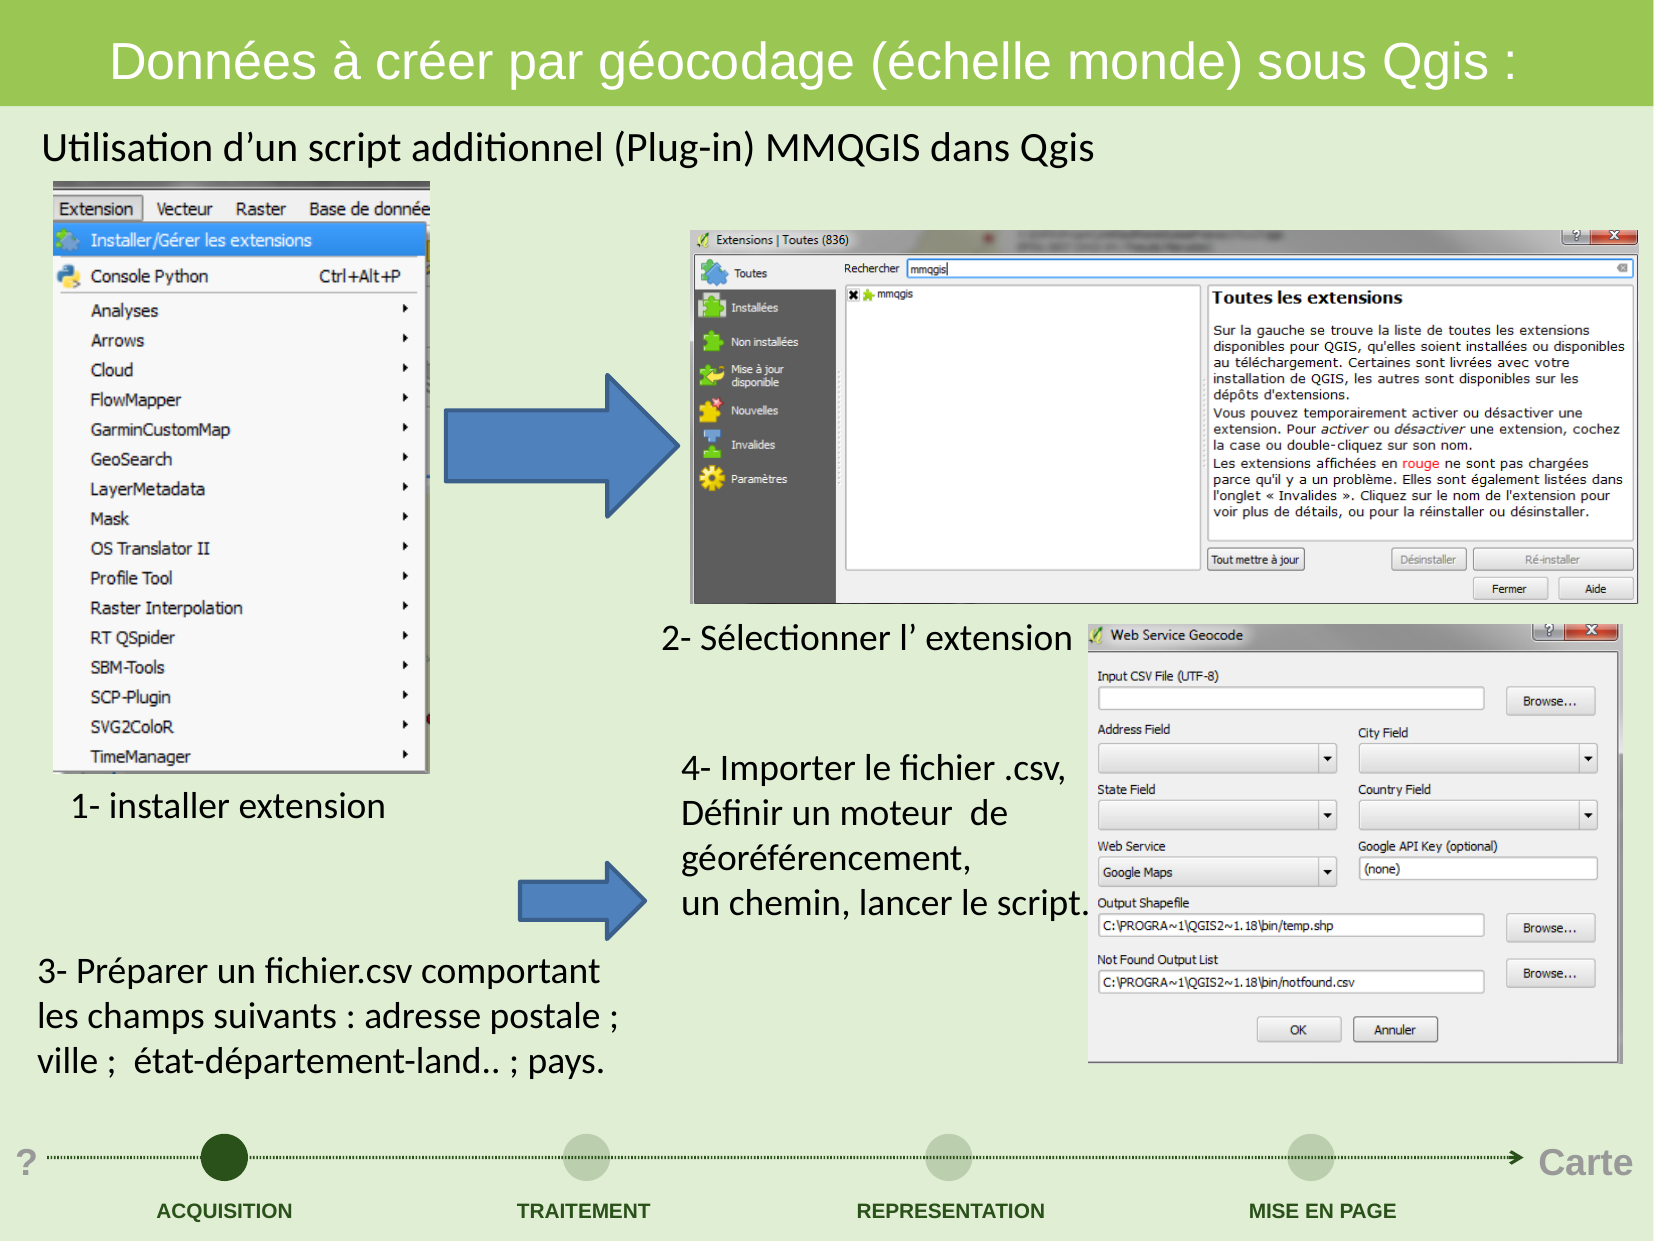

# Données à créer par géocodage (échelle monde) sous Qgis :
Utilisation d’un script additionnel (Plug-in) MMQGIS dans Qgis
2- Sélectionner l’ extension
4- Importer le fichier .csv,
Définir un moteur de géoréférencement,
un chemin, lancer le script.
1- installer extension
3- Préparer un fichier.csv comportant les champs suivants : adresse postale ; ville ; état-département-land.. ; pays.
?
Carte
ACQUISITION
TRAITEMENT
REPRESENTATION
MISE EN PAGE